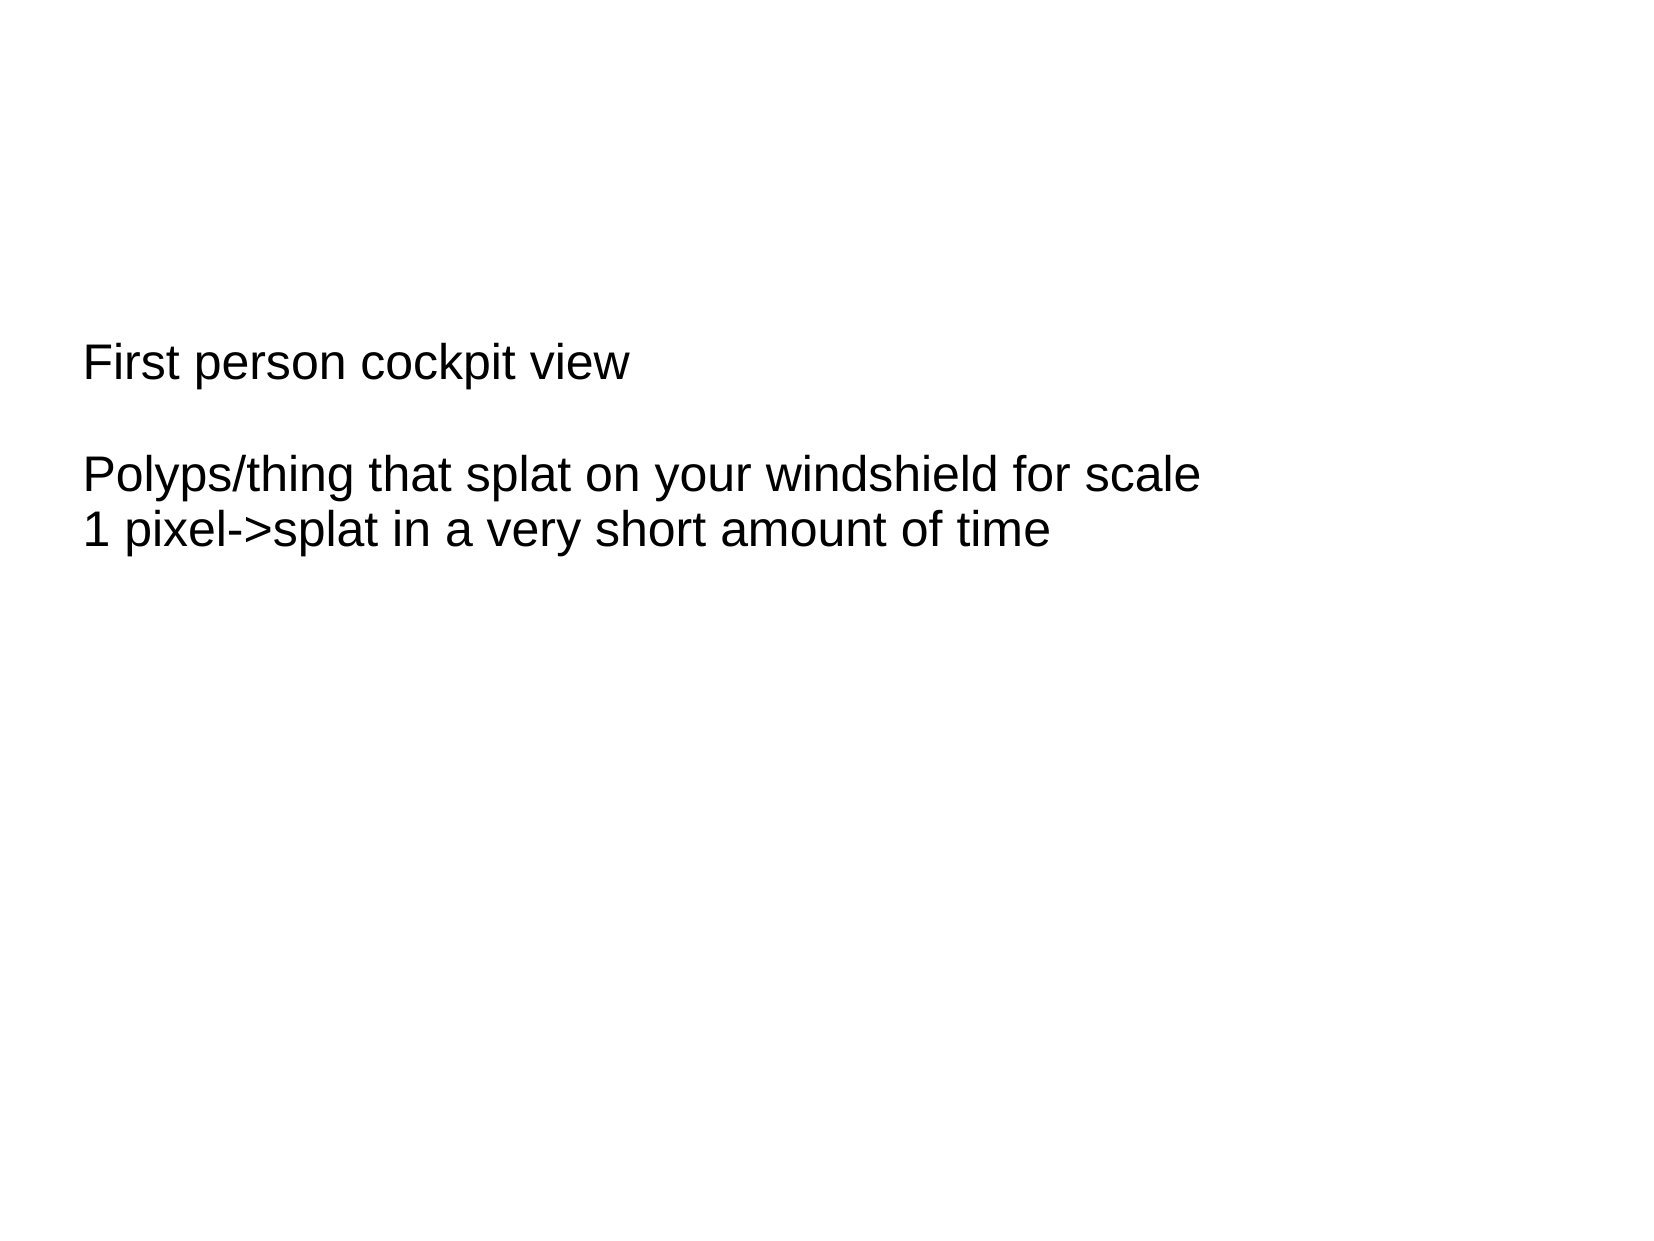

# First person cockpit view
Polyps/thing that splat on your windshield for scale
1 pixel->splat in a very short amount of time